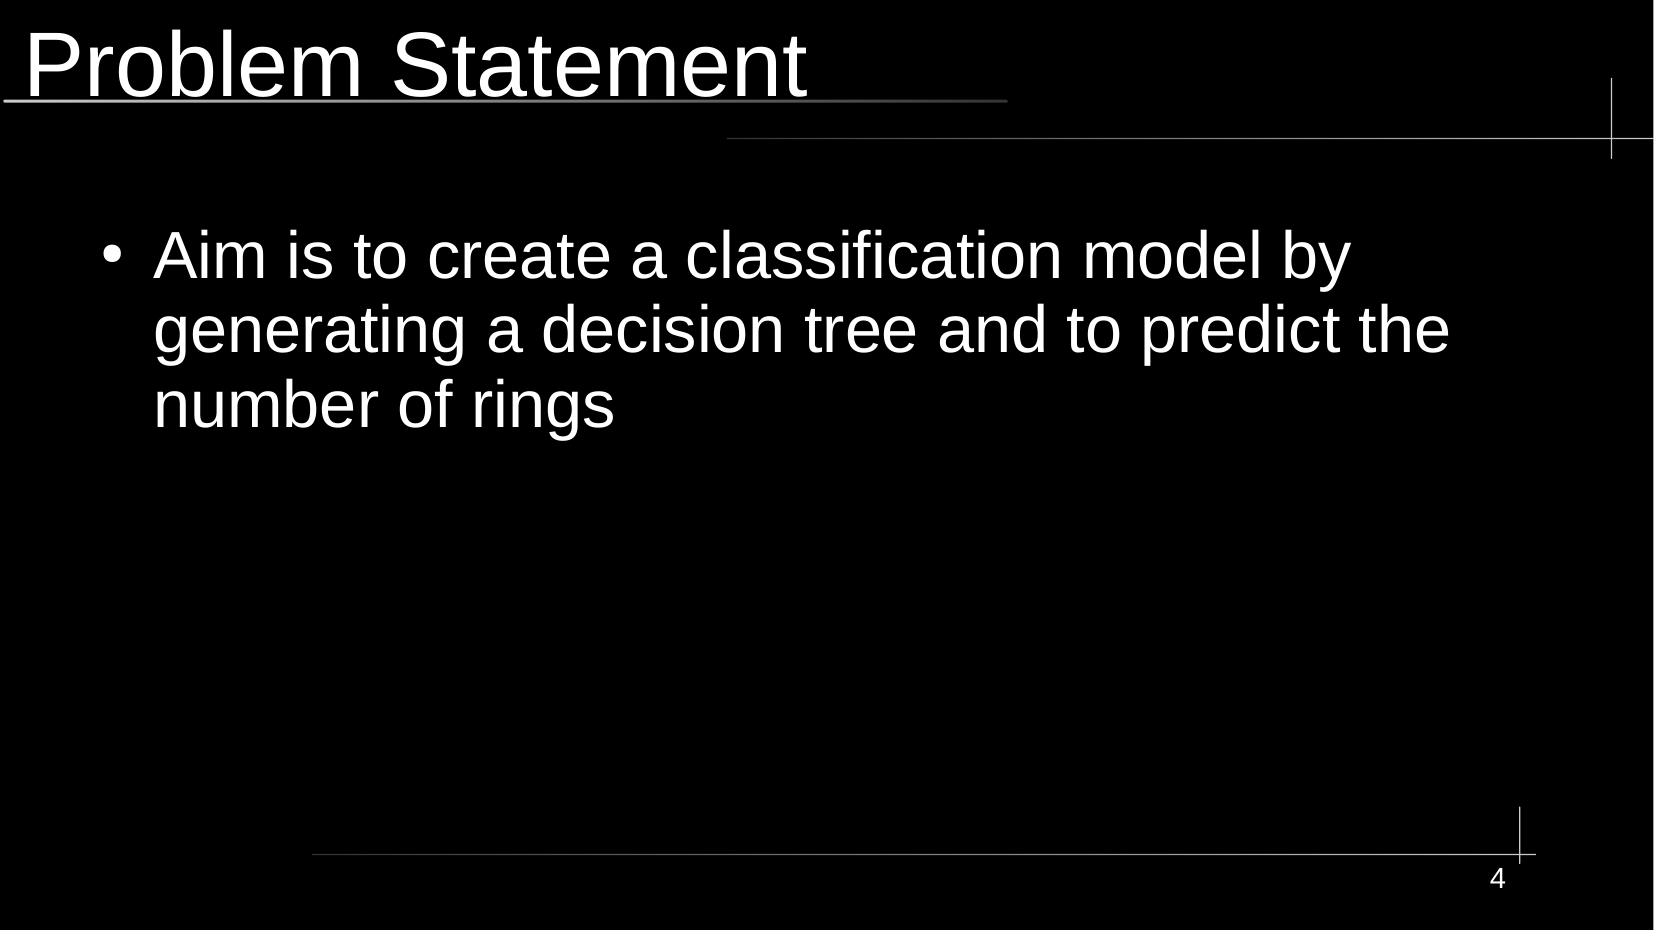

# Problem Statement
Aim is to create a classification model by generating a decision tree and to predict the number of rings
4